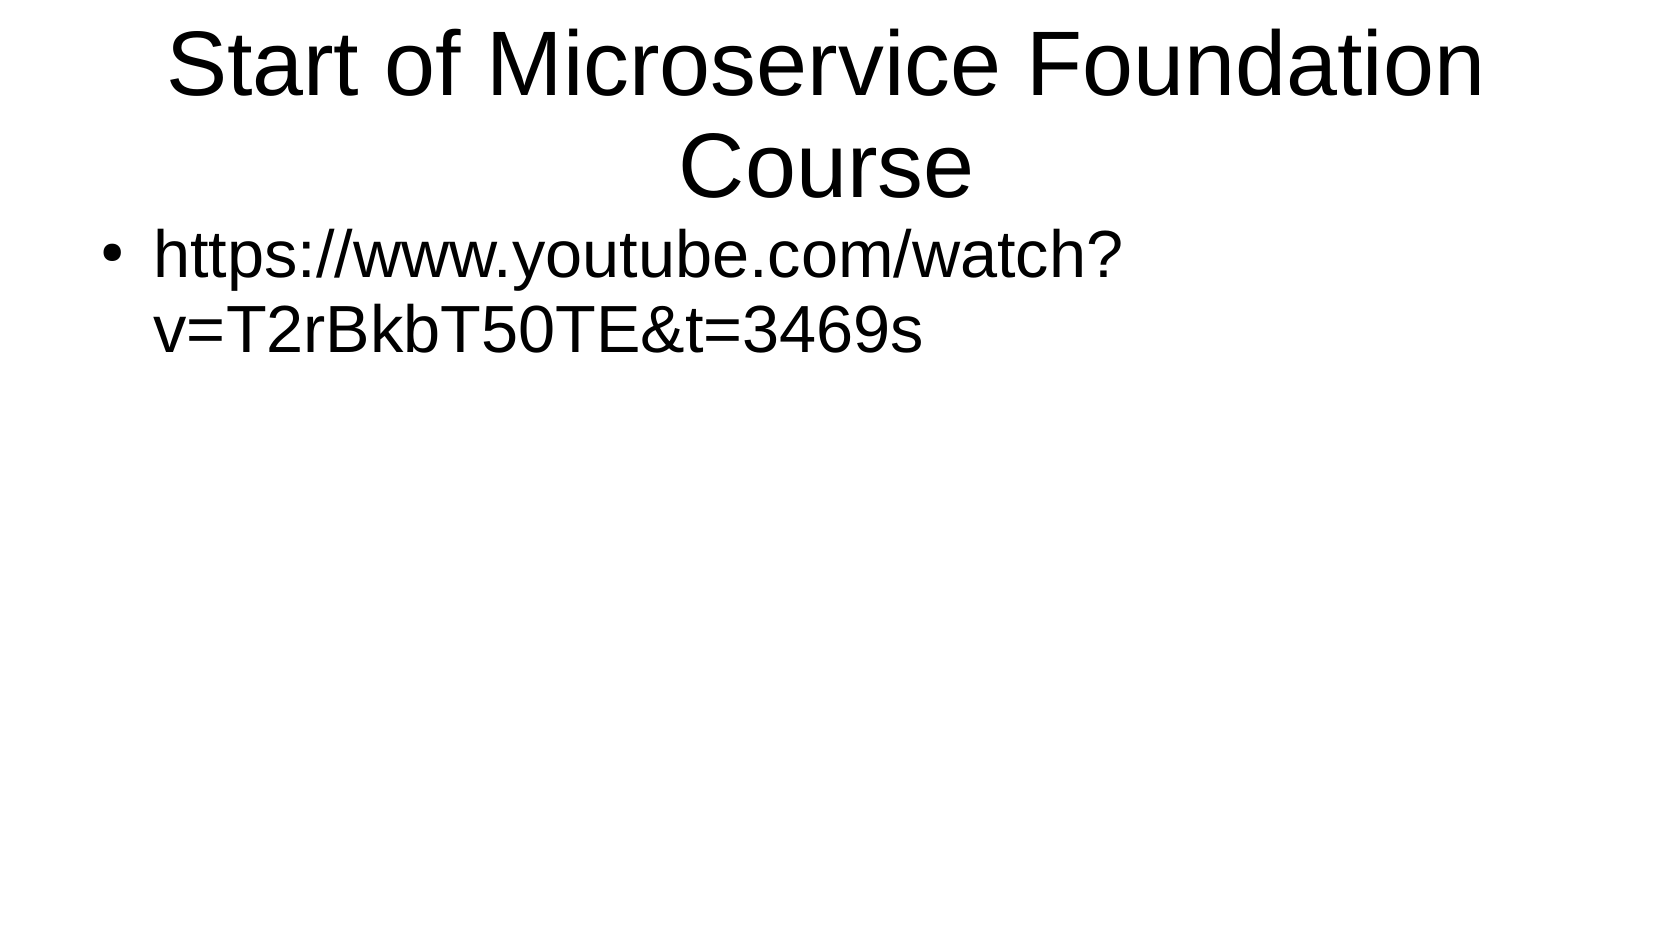

# Start of Microservice Foundation Course
https://www.youtube.com/watch?v=T2rBkbT50TE&t=3469s